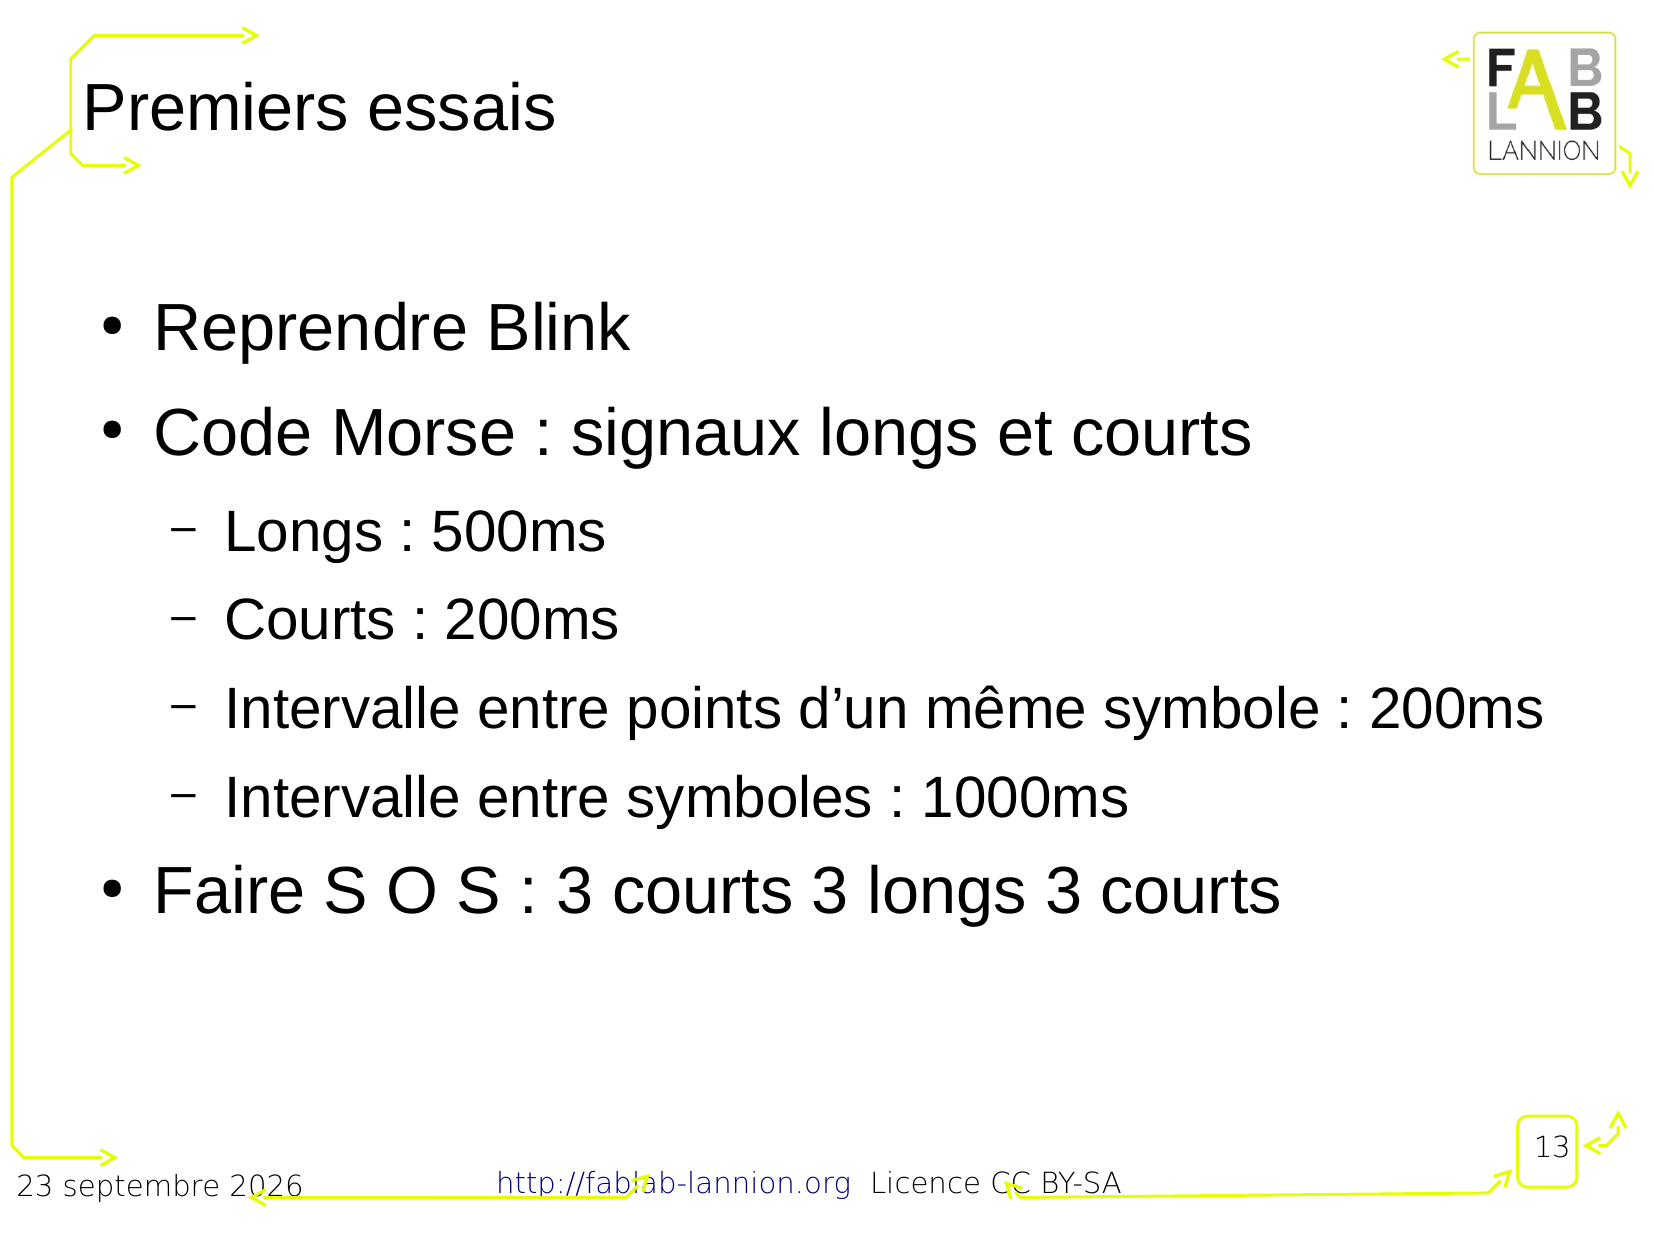

# Premiers essais
Reprendre Blink
Code Morse : signaux longs et courts
Longs : 500ms
Courts : 200ms
Intervalle entre points d’un même symbole : 200ms
Intervalle entre symboles : 1000ms
Faire S O S : 3 courts 3 longs 3 courts
13